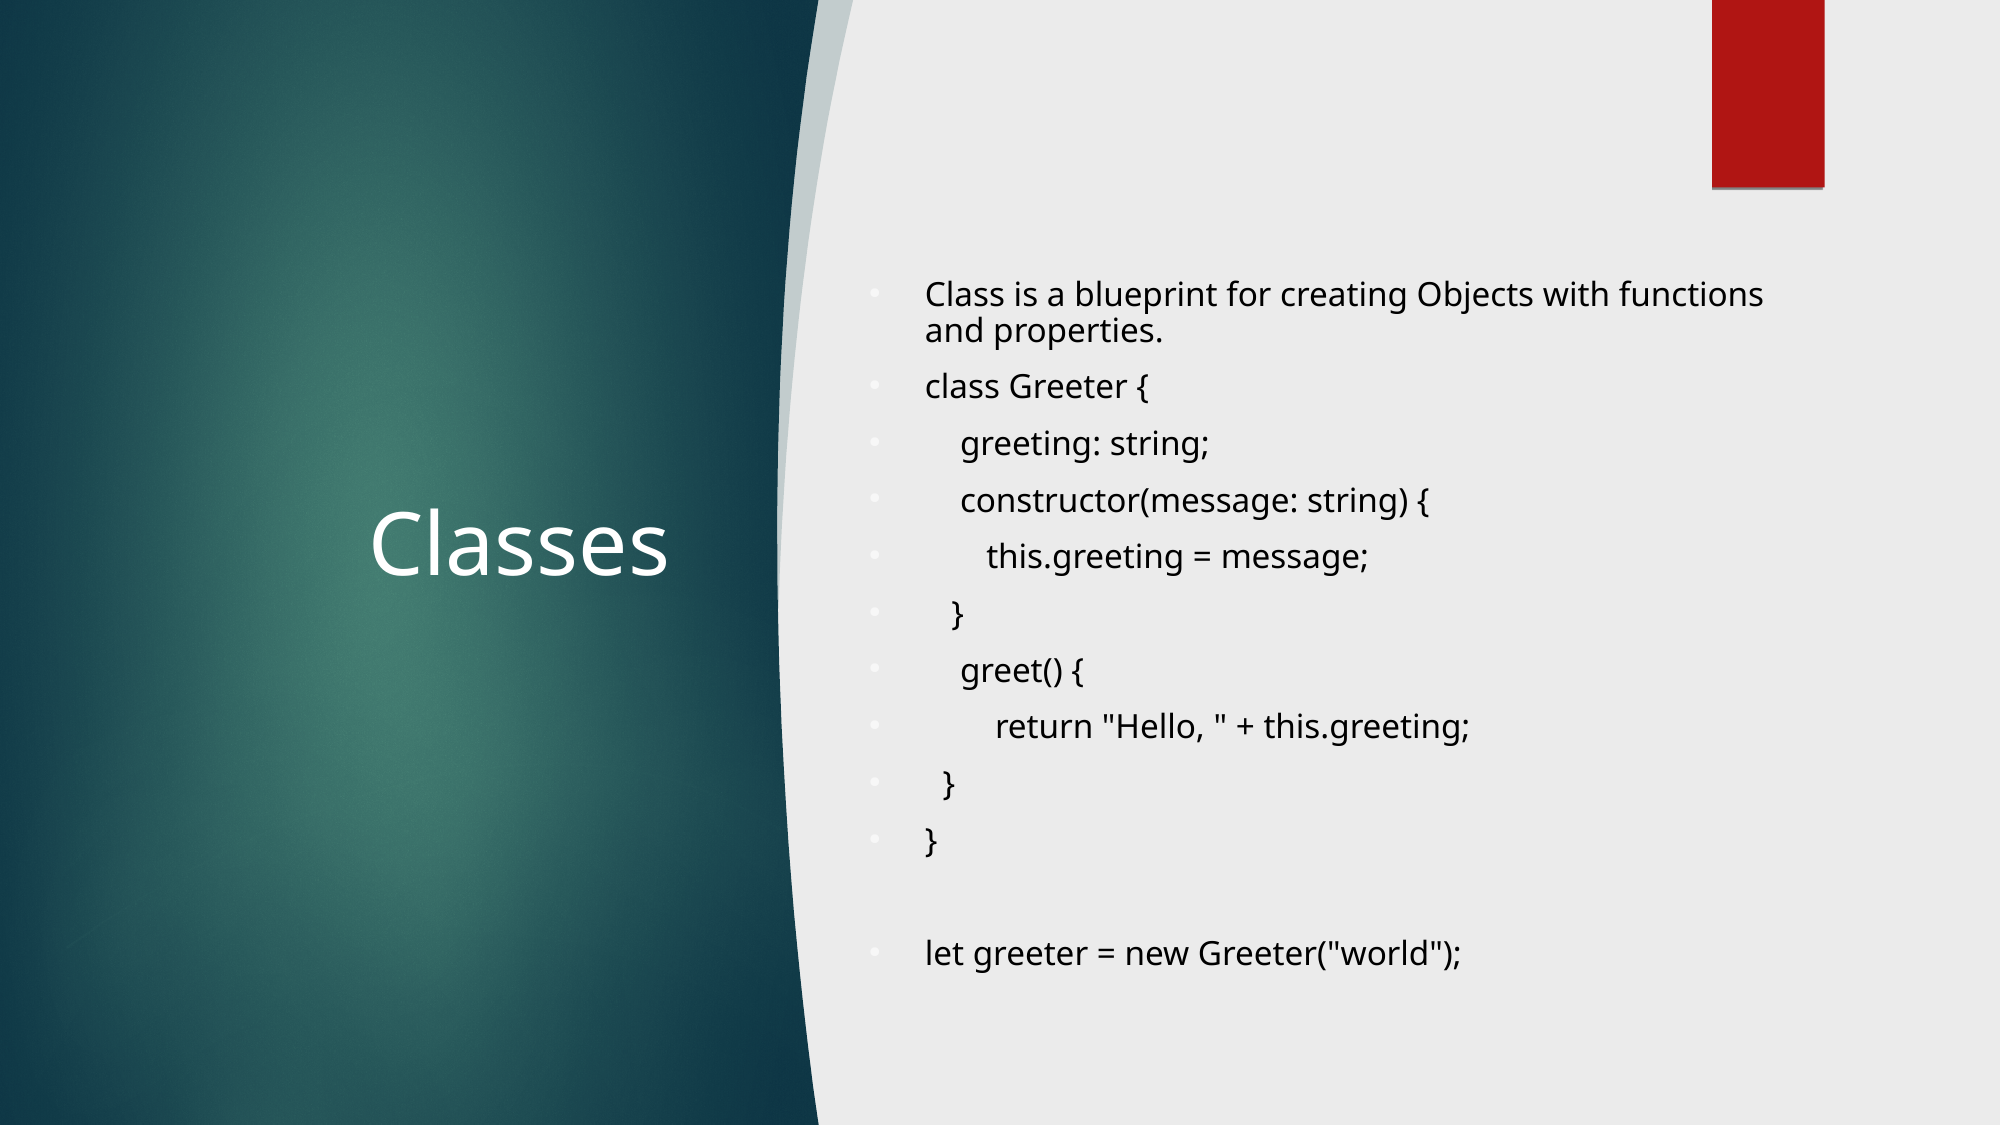

# Classes
Class is a blueprint for creating Objects with functions and properties.
class Greeter {
 greeting: string;
 constructor(message: string) {
 this.greeting = message;
 }
 greet() {
 return "Hello, " + this.greeting;
 }
}
let greeter = new Greeter("world");